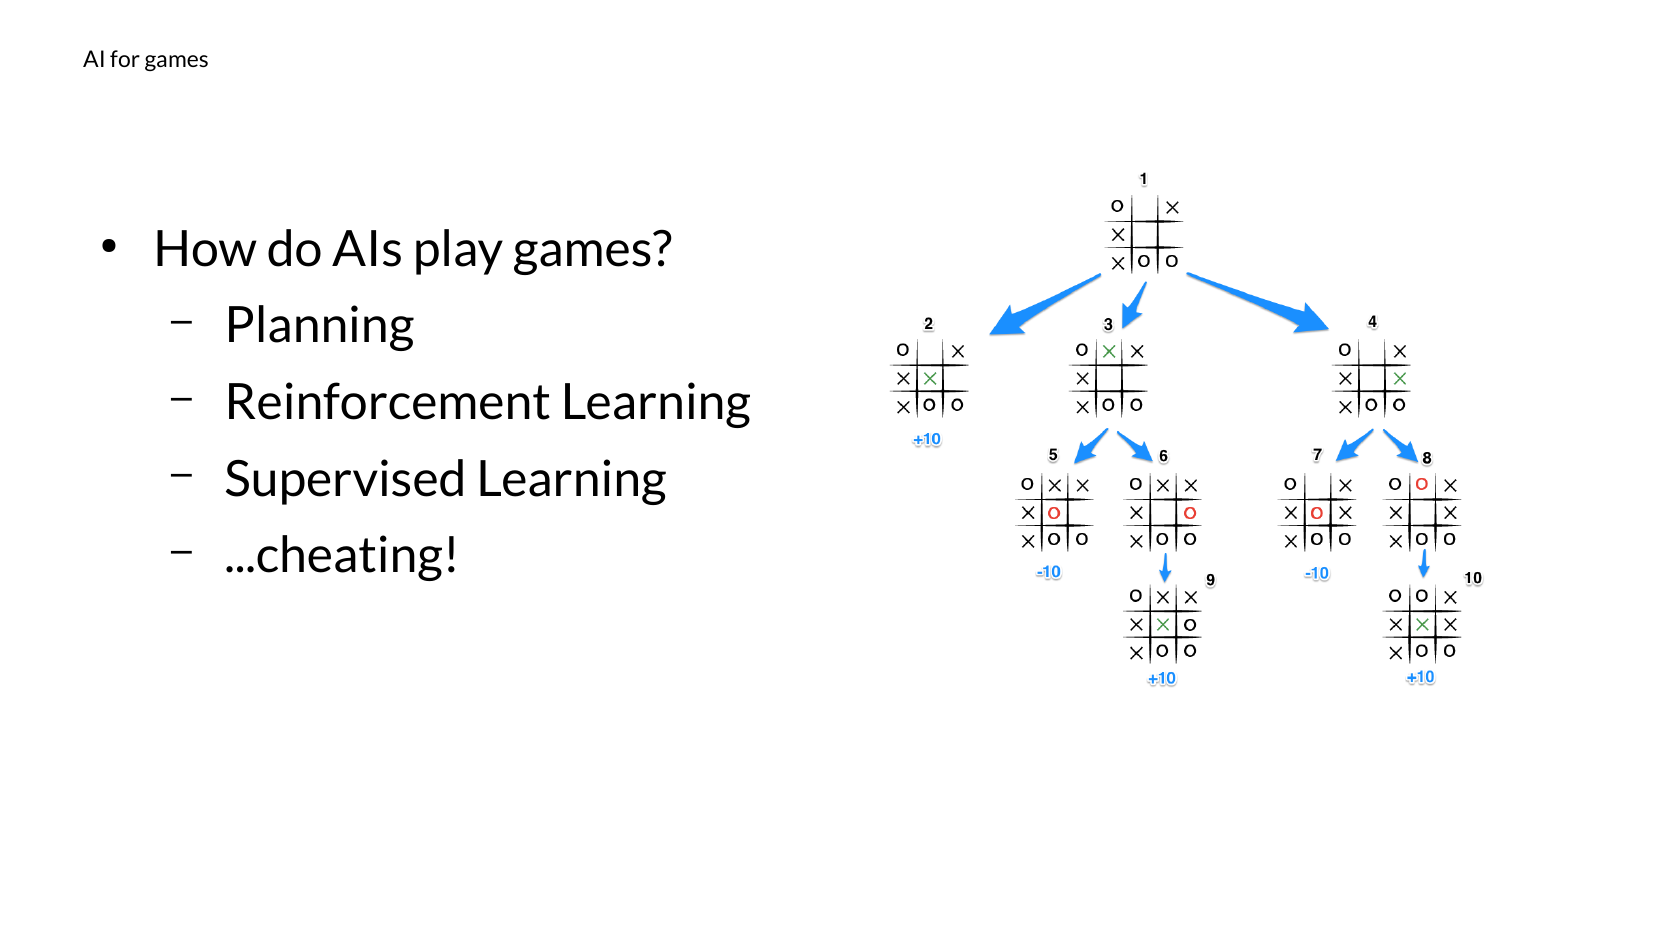

# AI for games
How do AIs play games?
Planning
Reinforcement Learning
Supervised Learning
...cheating!